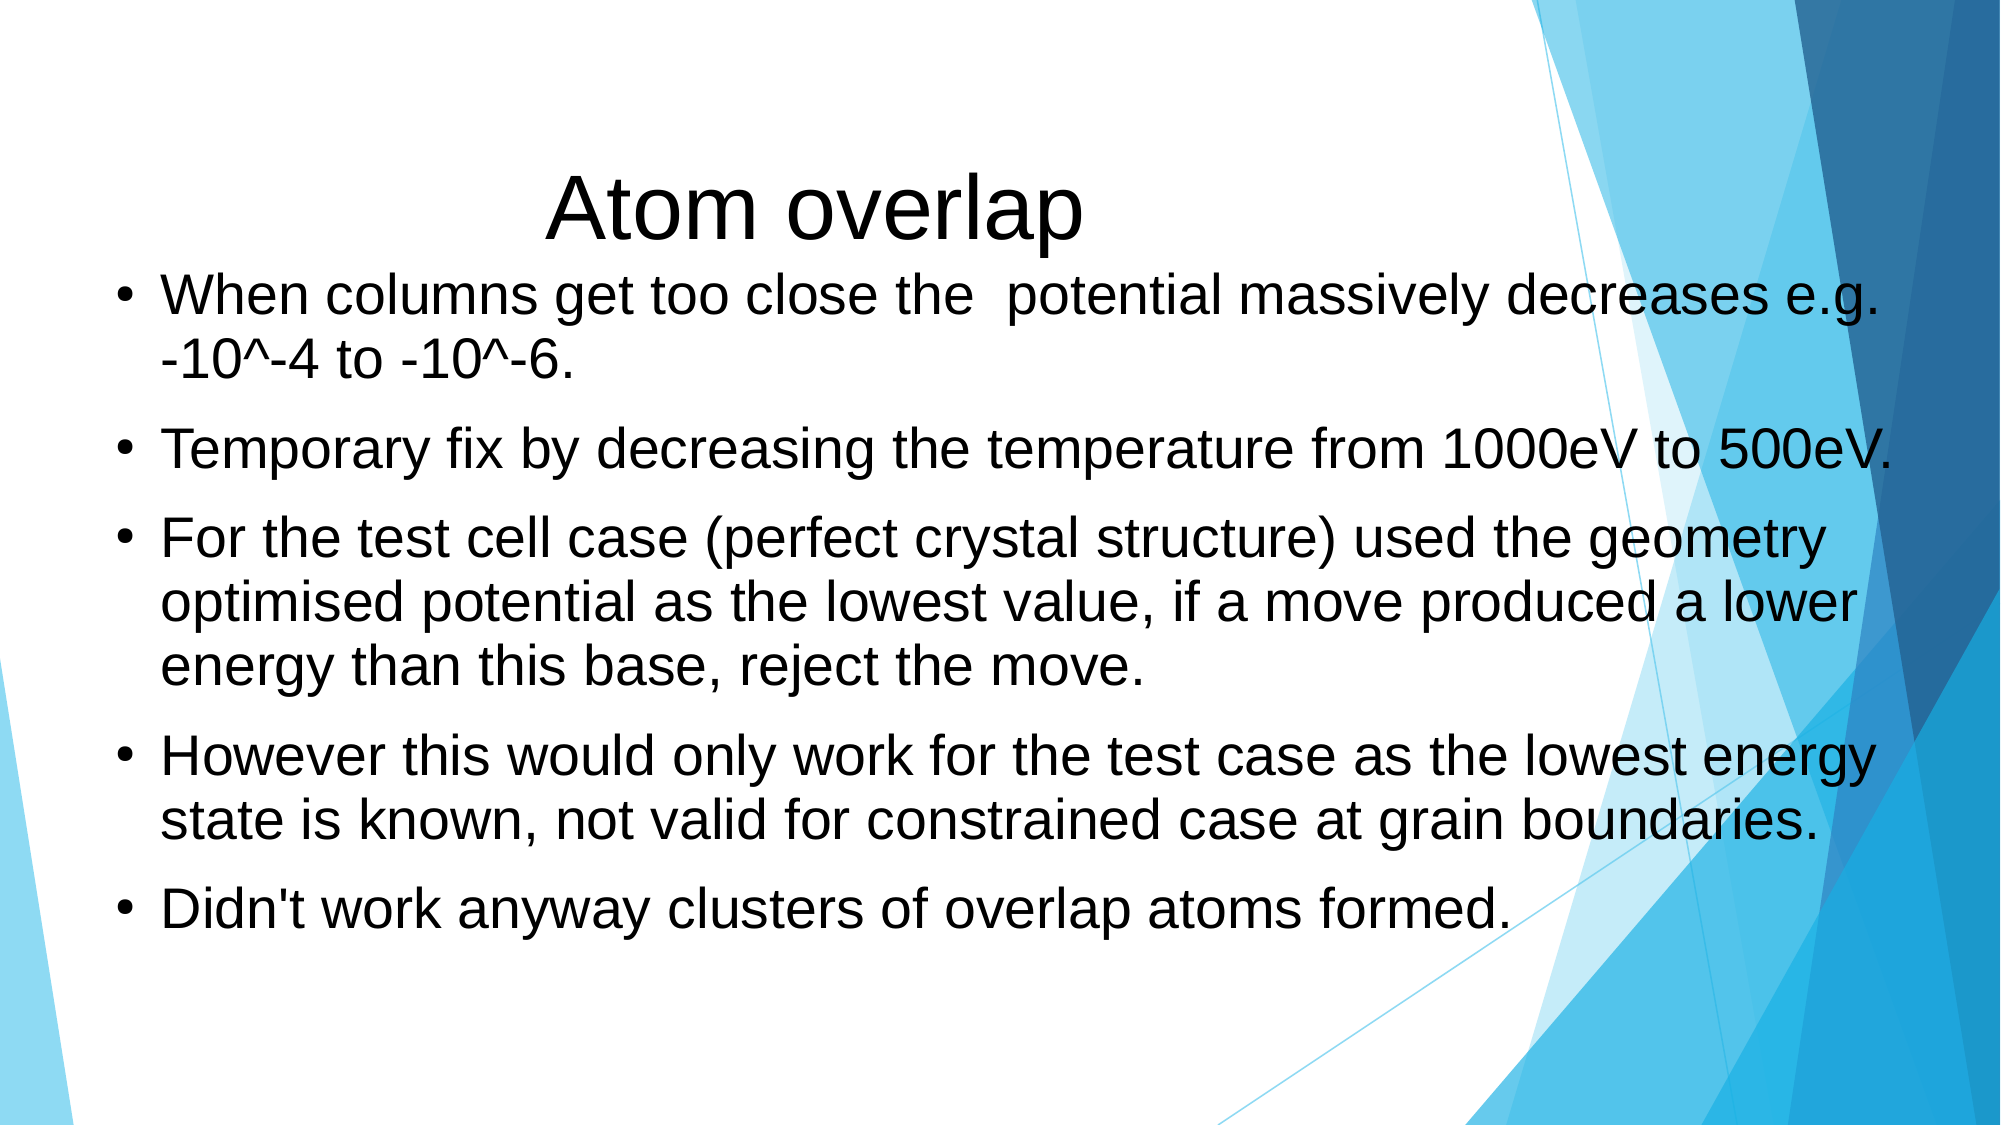

# Atom overlap
When columns get too close the potential massively decreases e.g. -10^-4 to -10^-6.
Temporary fix by decreasing the temperature from 1000eV to 500eV.
For the test cell case (perfect crystal structure) used the geometry optimised potential as the lowest value, if a move produced a lower energy than this base, reject the move.
However this would only work for the test case as the lowest energy state is known, not valid for constrained case at grain boundaries.
Didn't work anyway clusters of overlap atoms formed.